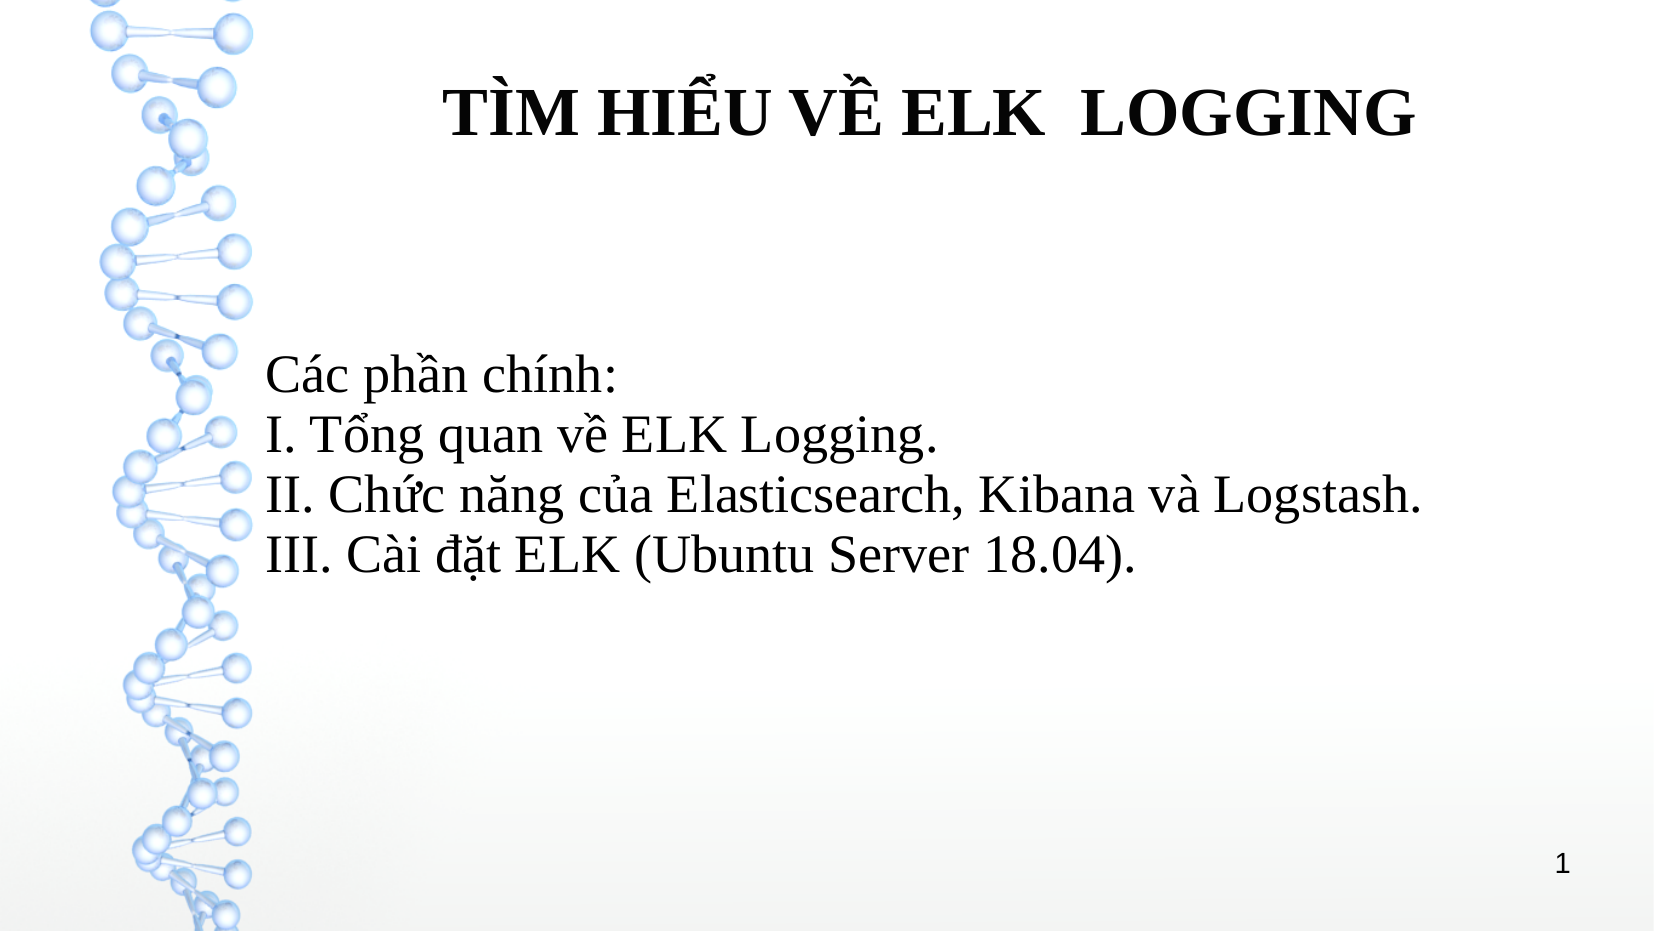

# TÌM HIỂU VỀ ELK LOGGING
Các phần chính:
I. Tổng quan về ELK Logging.
II. Chức năng của Elasticsearch, Kibana và Logstash.
III. Cài đặt ELK (Ubuntu Server 18.04).
1